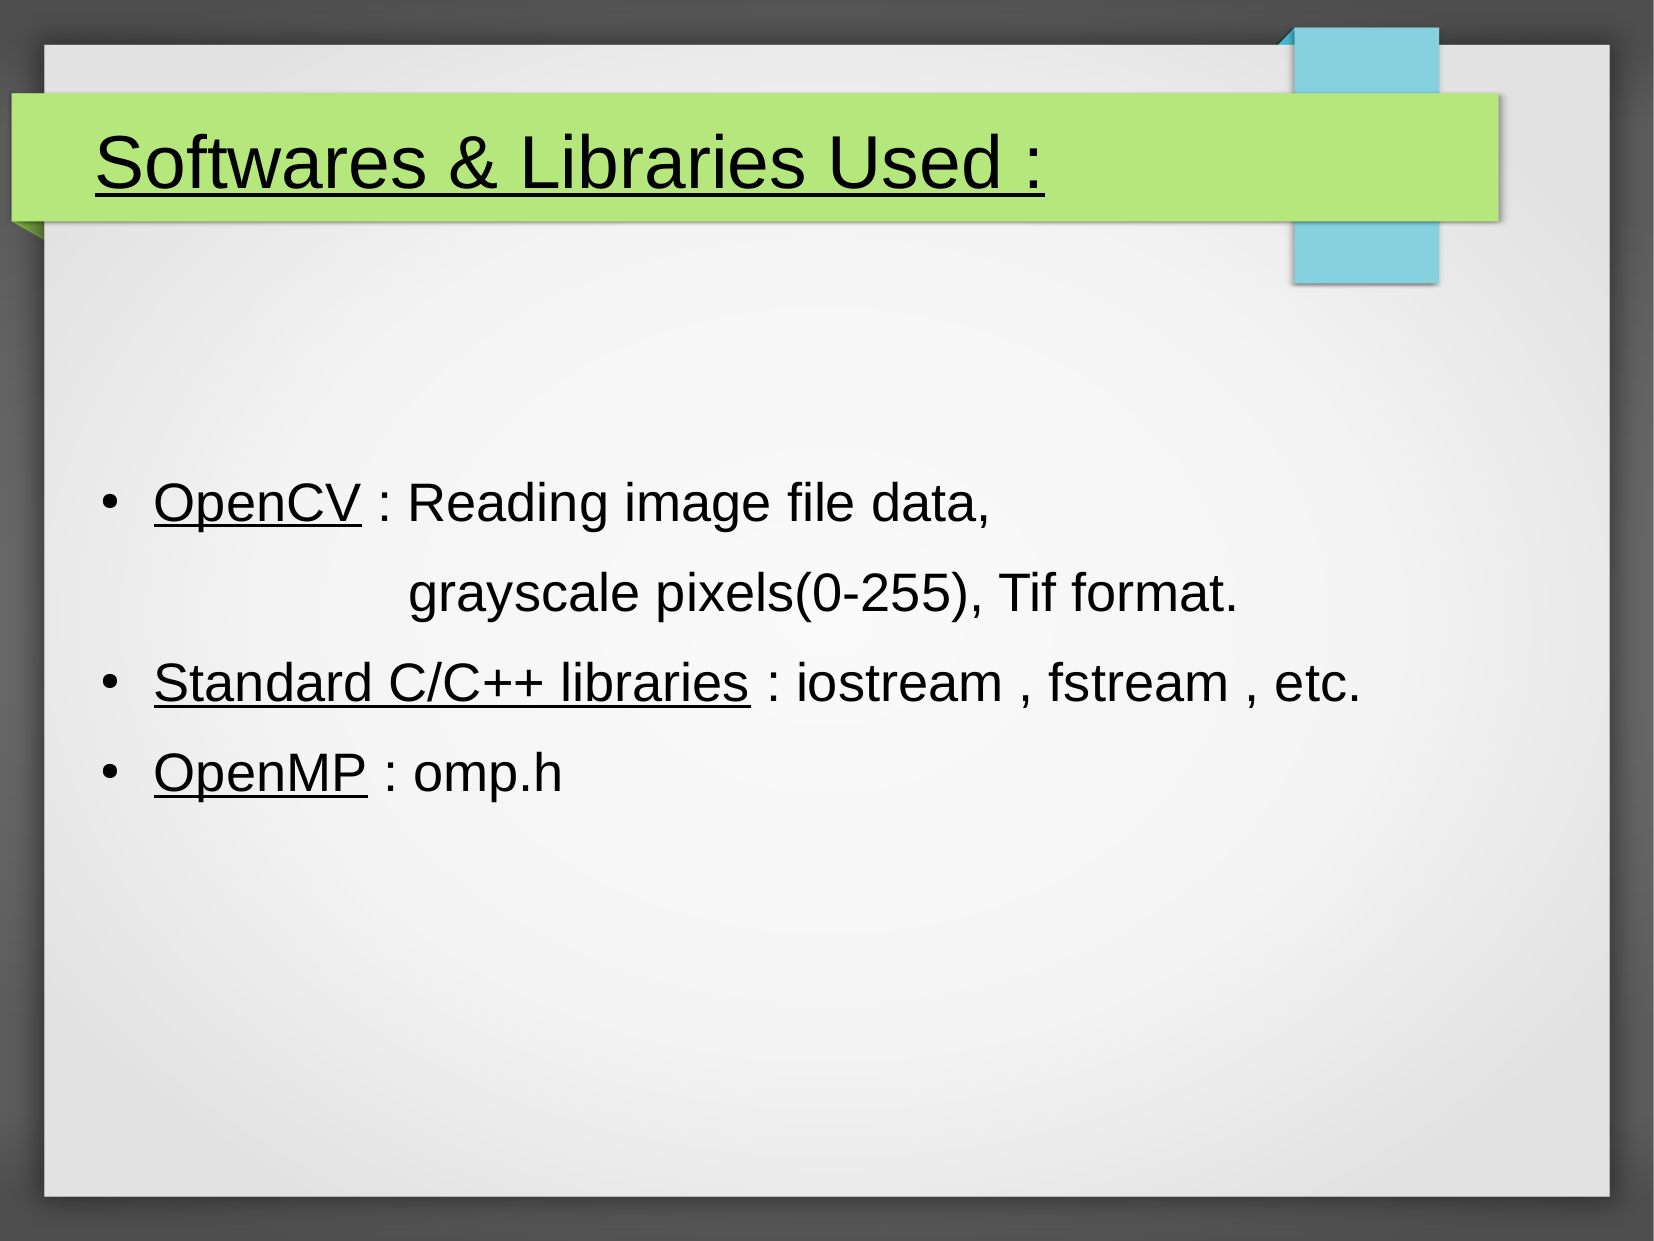

# Softwares & Libraries Used :
OpenCV : Reading image file data,
 grayscale pixels(0-255), Tif format.
Standard C/C++ libraries : iostream , fstream , etc.
OpenMP : omp.h